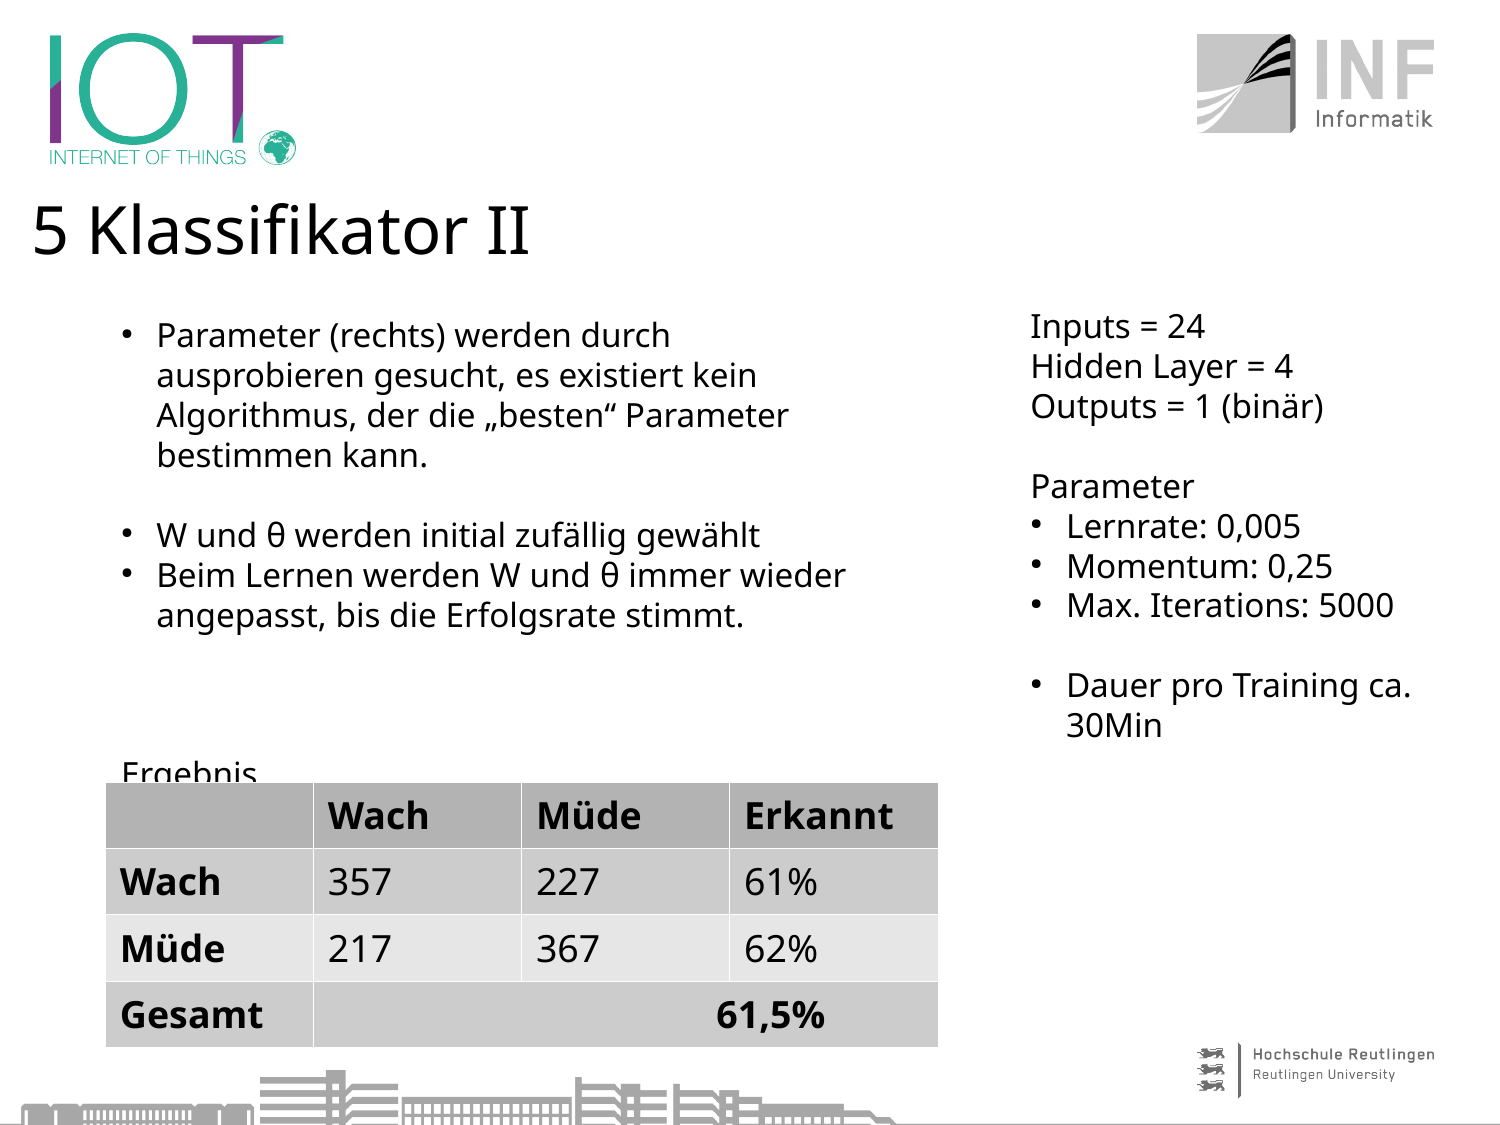

5 Klassifikator II
Inputs = 24
Hidden Layer = 4
Outputs = 1 (binär)
Parameter
Lernrate: 0,005
Momentum: 0,25
Max. Iterations: 5000
Dauer pro Training ca. 30Min
Parameter (rechts) werden durch ausprobieren gesucht, es existiert kein Algorithmus, der die „besten“ Parameter bestimmen kann.
W und θ werden initial zufällig gewählt
Beim Lernen werden W und θ immer wieder angepasst, bis die Erfolgsrate stimmt.
Ergebnis
| | Wach | Müde | Erkannt |
| --- | --- | --- | --- |
| Wach | 357 | 227 | 61% |
| Müde | 217 | 367 | 62% |
| Gesamt | 61,5% | | |